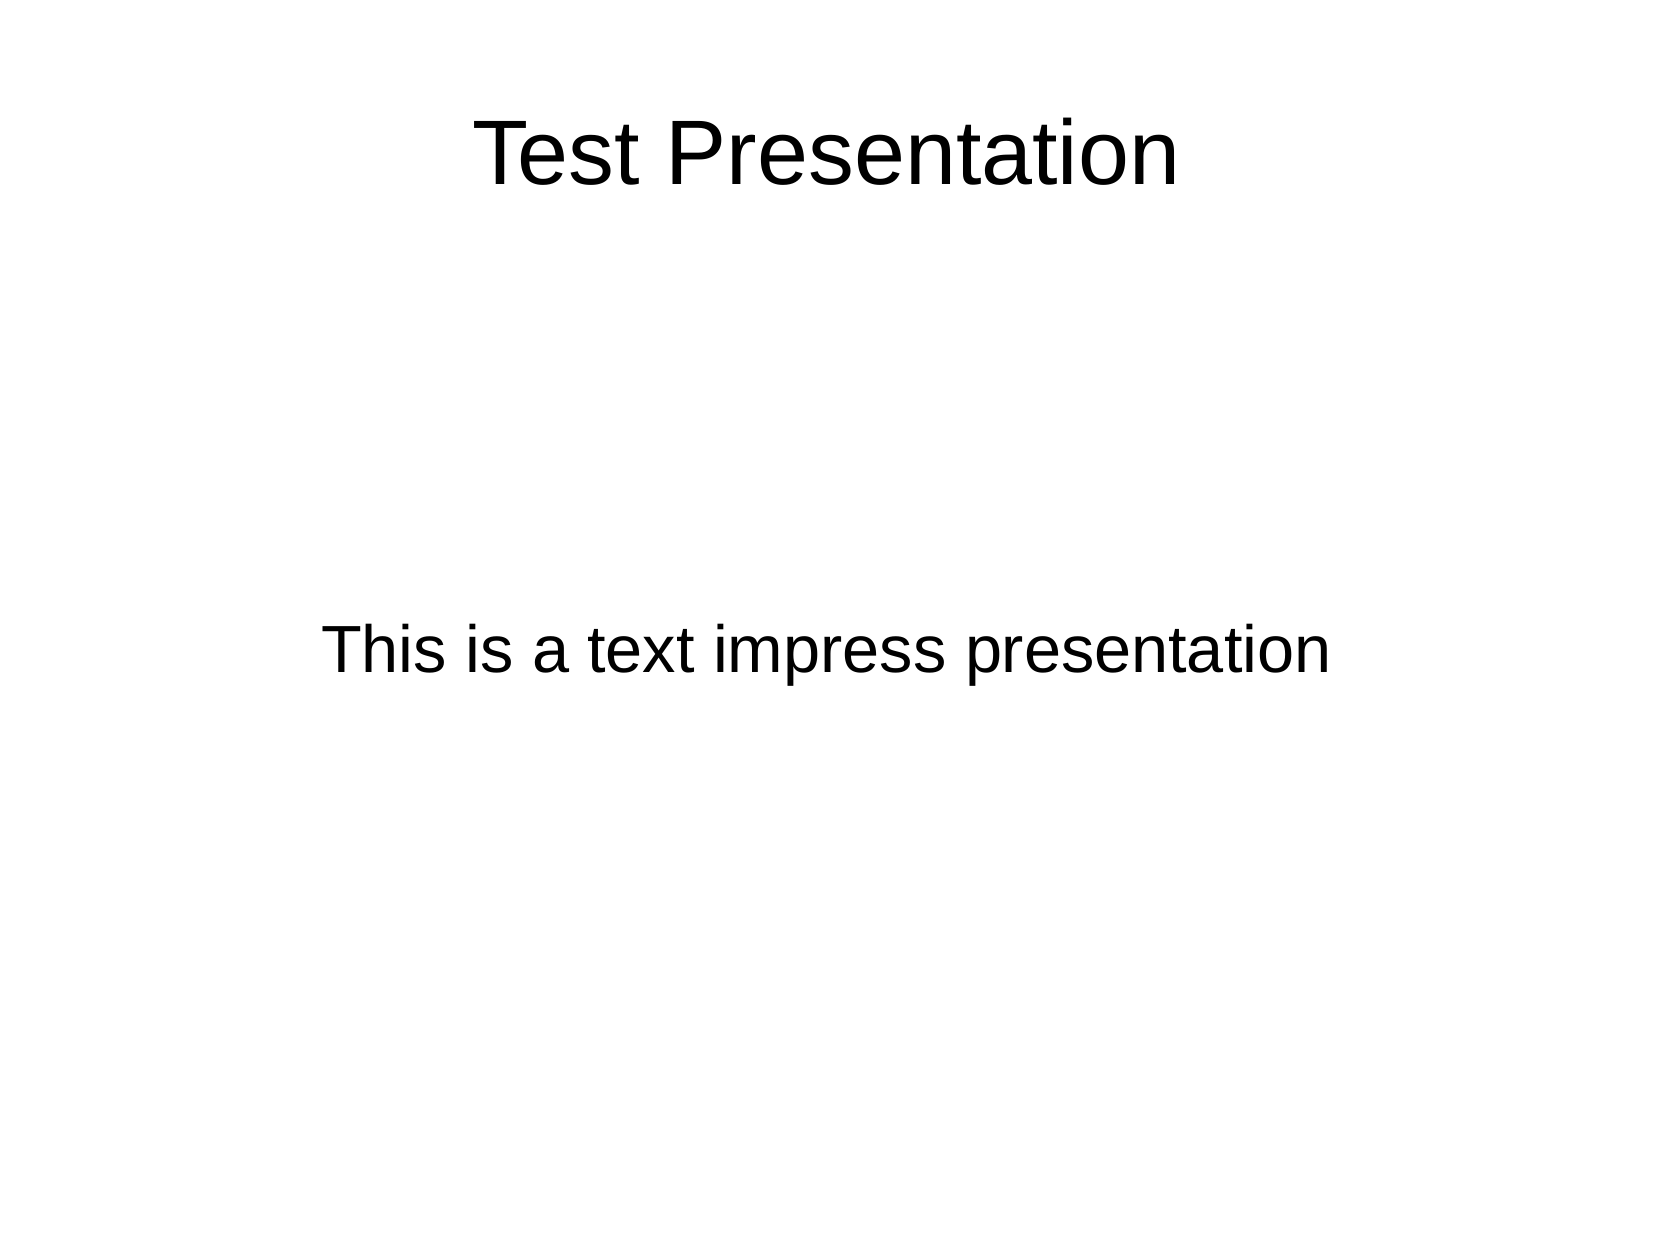

# Test Presentation
This is a text impress presentation